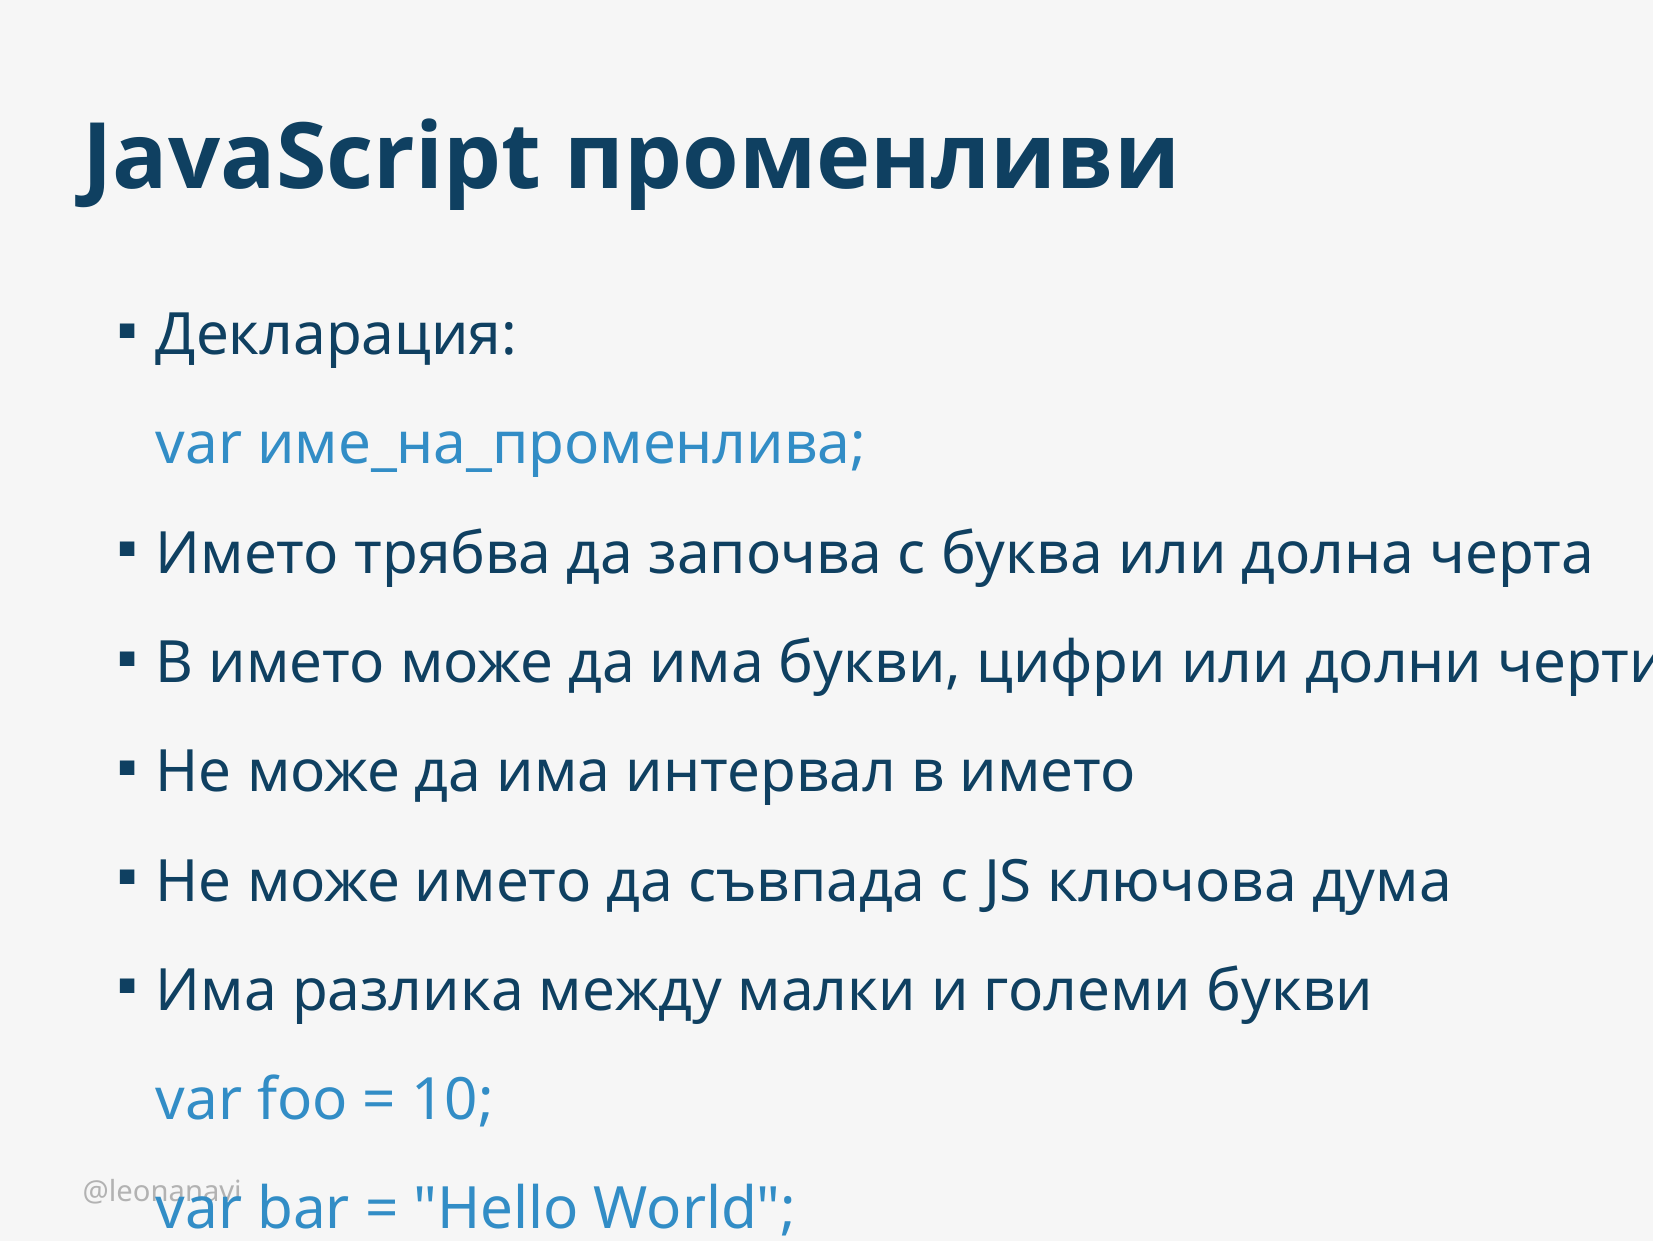

# JavaScript променливи
Декларация:
var име_на_променлива;
Името трябва да започва с буква или долна черта
В името може да има букви, цифри или долни черти
Не може да има интервал в името
Не може името да съвпада с JS ключова дума
Има разлика между малки и големи букви
var foo = 10;
var bar = "Hello World";